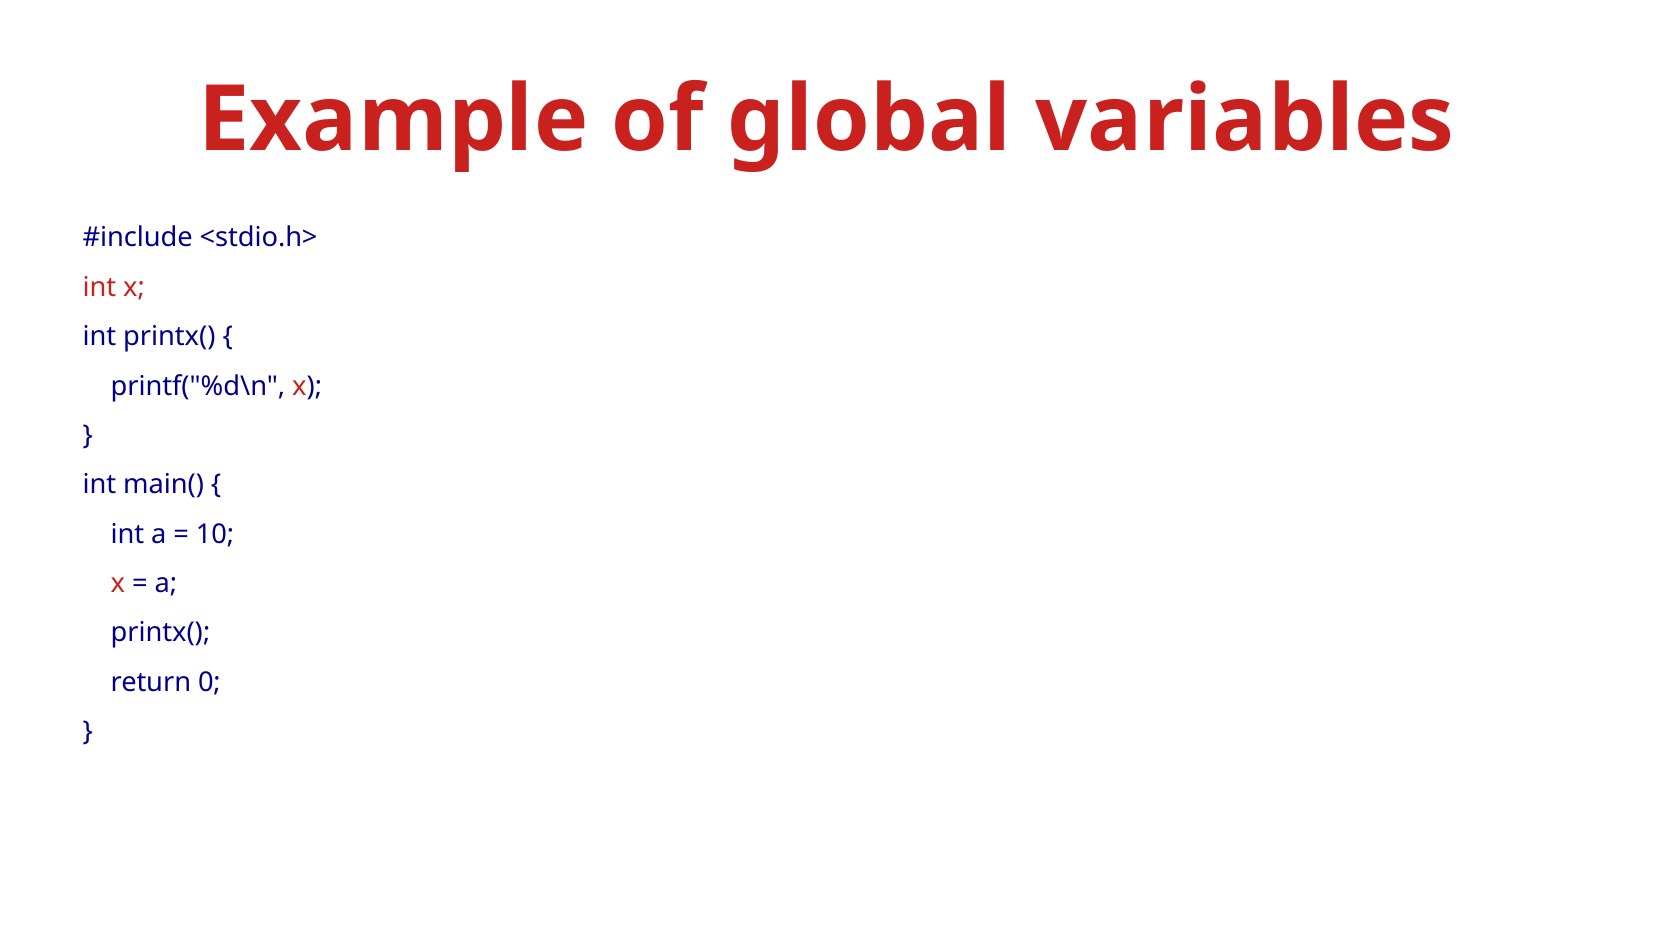

# Example of global variables
#include <stdio.h>
int x;
int printx() {
 printf("%d\n", x);
}
int main() {
 int a = 10;
 x = a;
 printx();
 return 0;
}